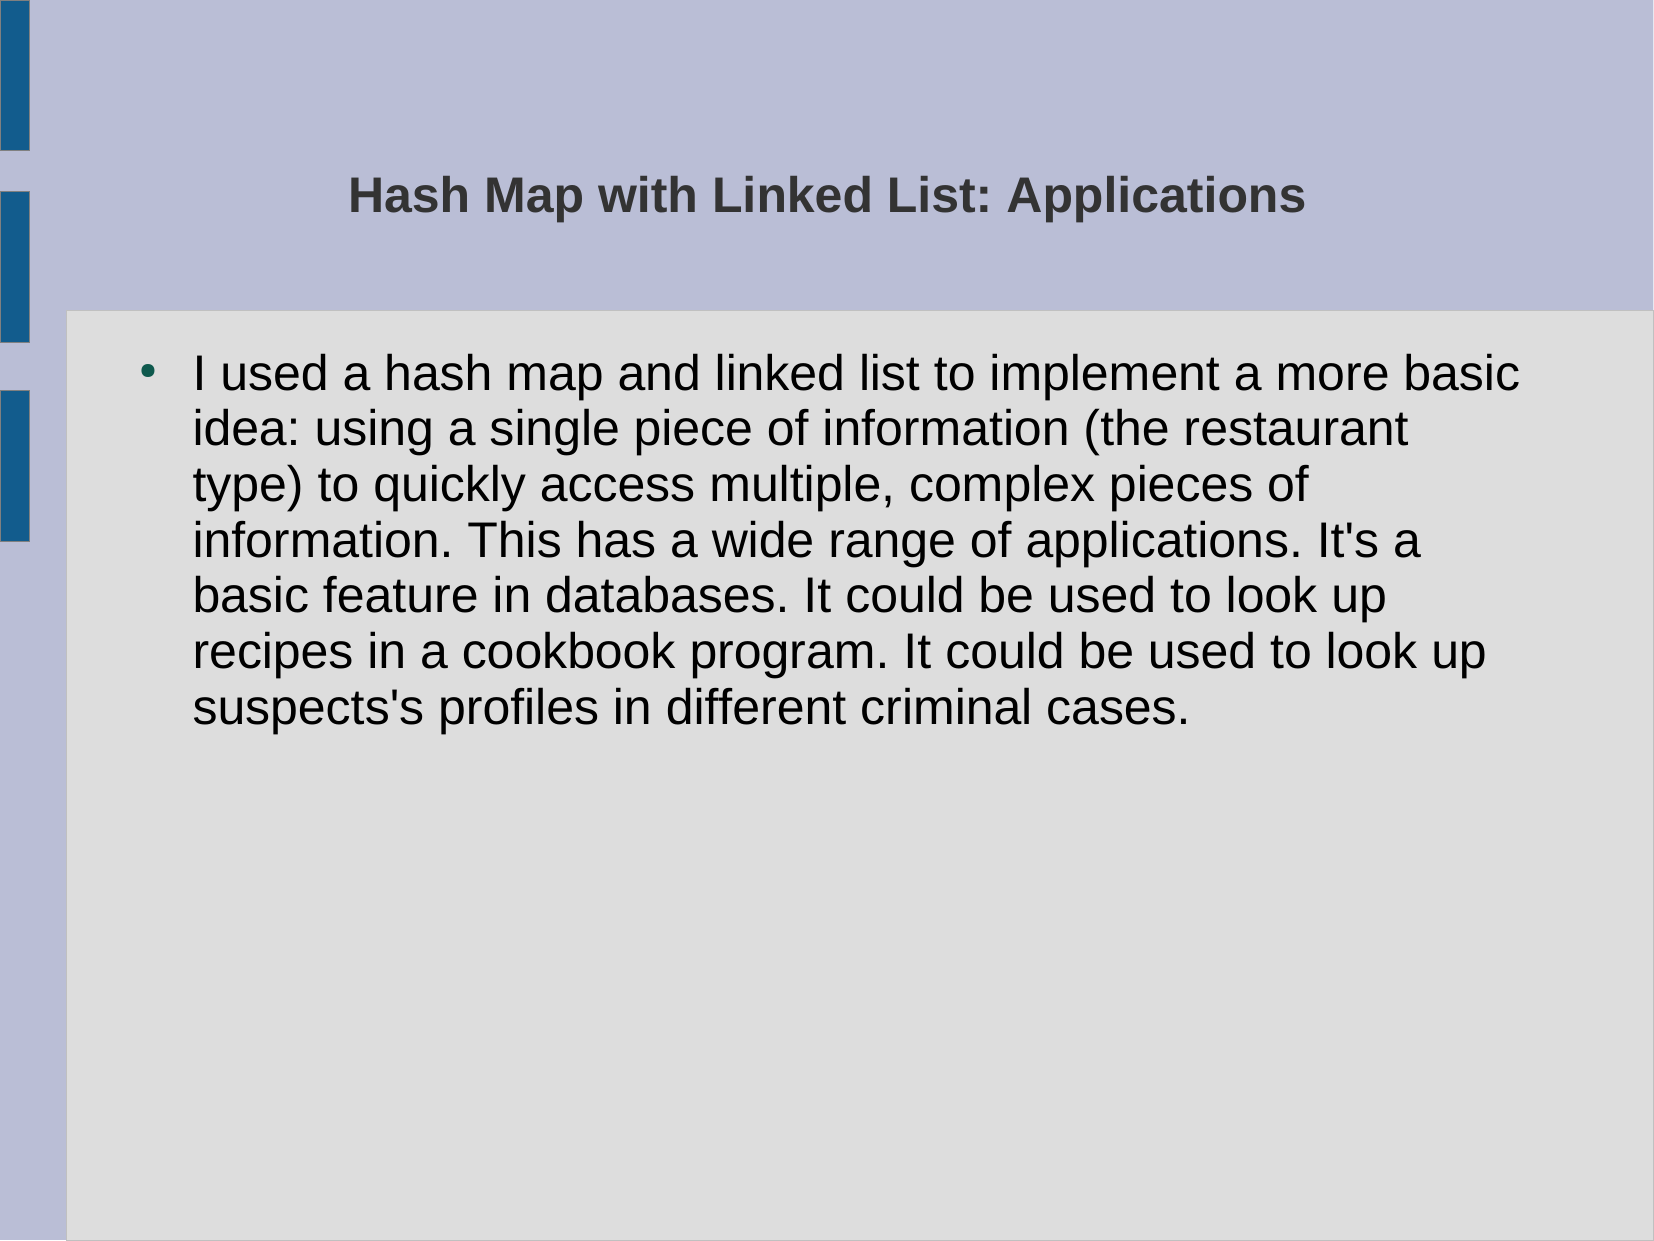

# Hash Map with Linked List: Applications
I used a hash map and linked list to implement a more basic idea: using a single piece of information (the restaurant type) to quickly access multiple, complex pieces of information. This has a wide range of applications. It's a basic feature in databases. It could be used to look up recipes in a cookbook program. It could be used to look up suspects's profiles in different criminal cases.